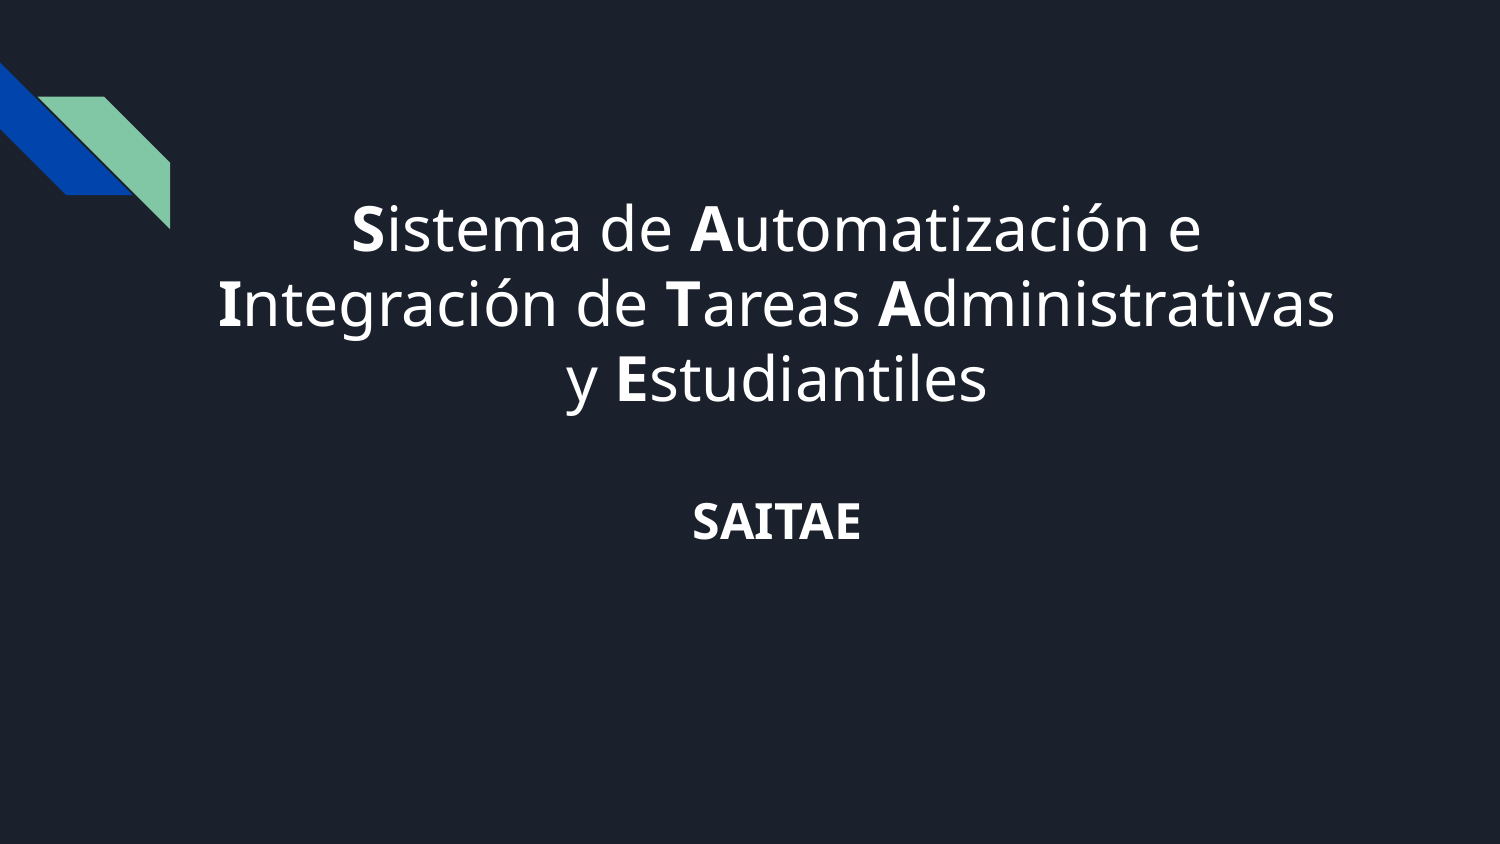

# Sistema de Automatización e Integración de Tareas Administrativas y Estudiantiles SAITAE